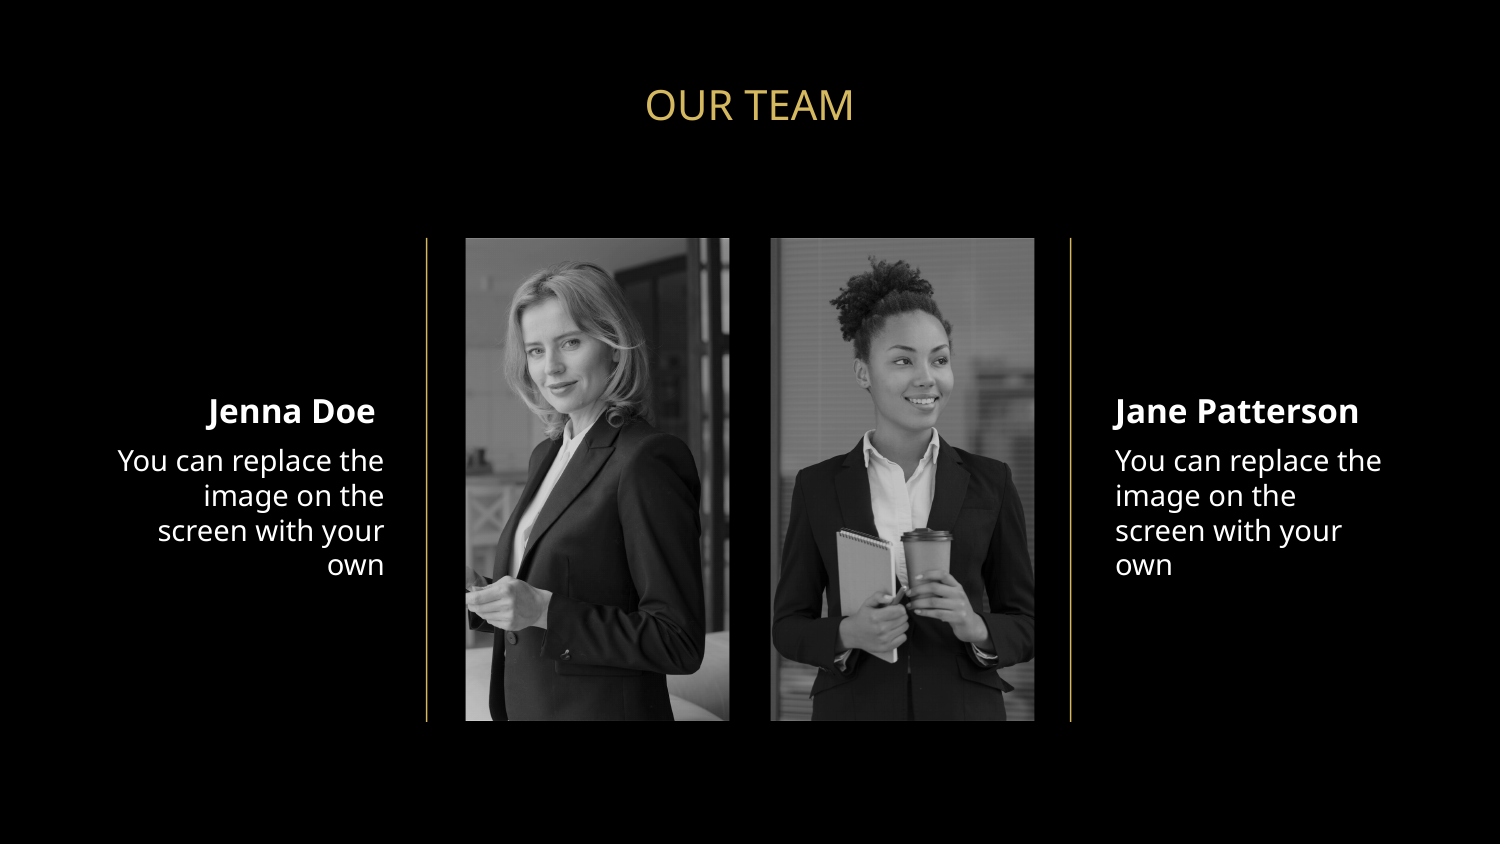

# OUR TEAM
Jenna Doe
Jane Patterson
You can replace the image on the screen with your own
You can replace the image on the screen with your own